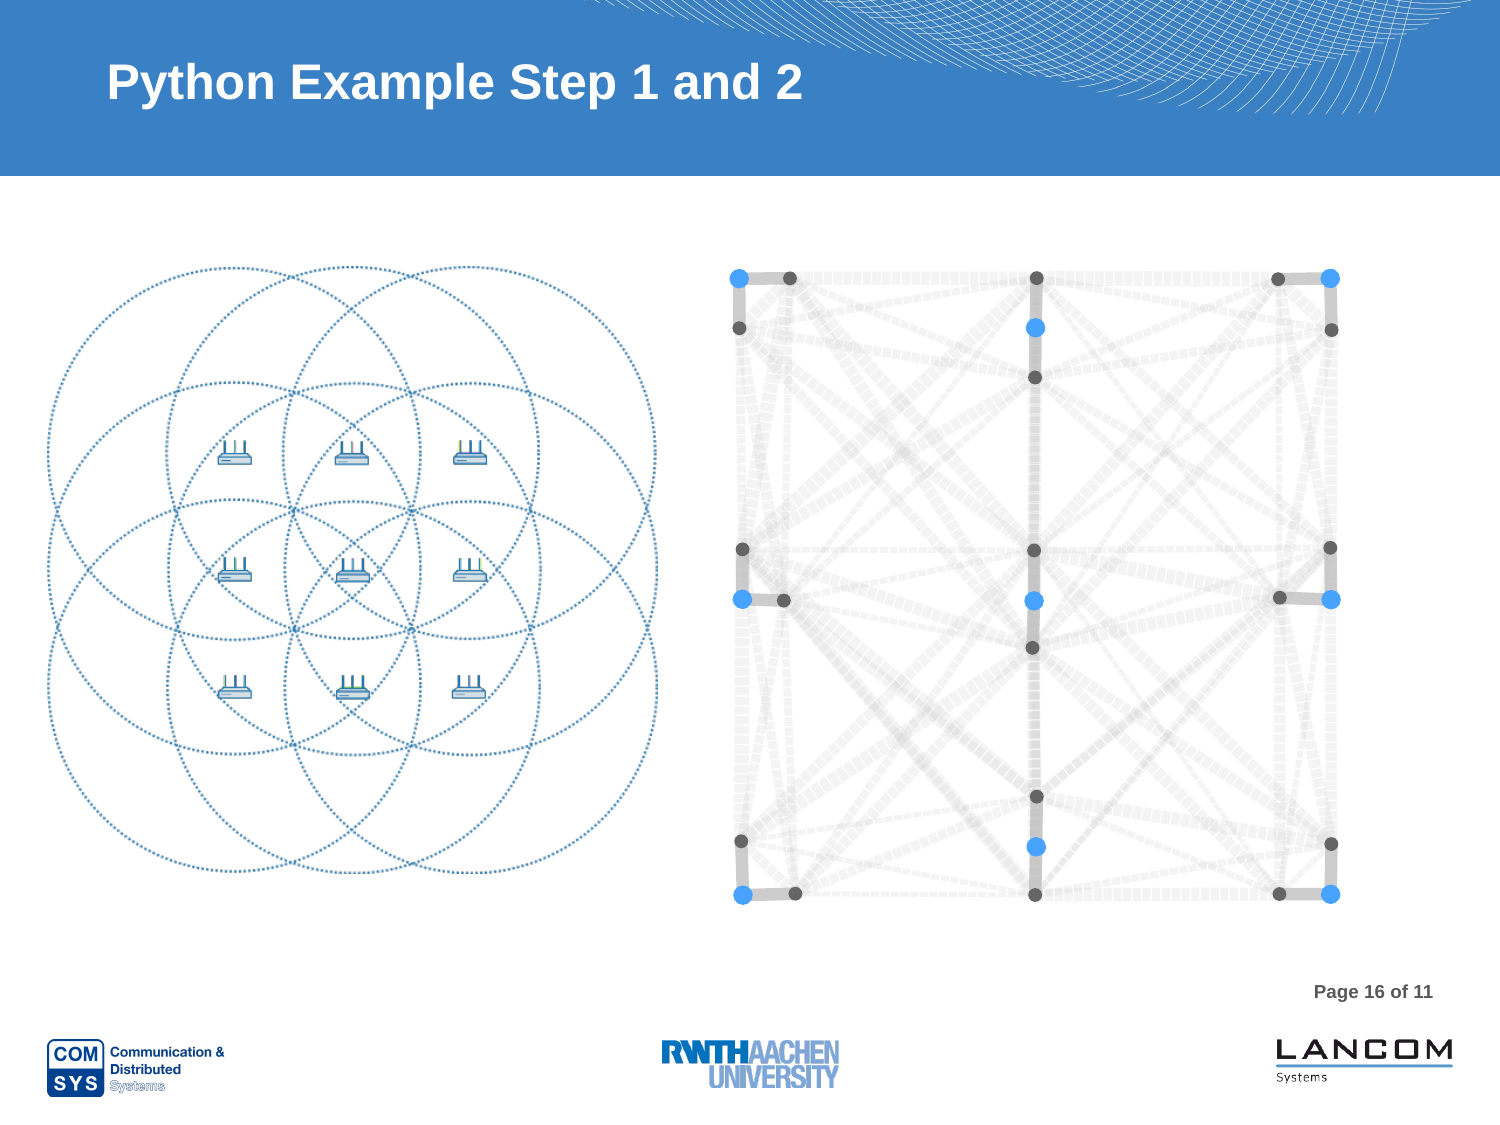

# Python Example Step 1 and 2